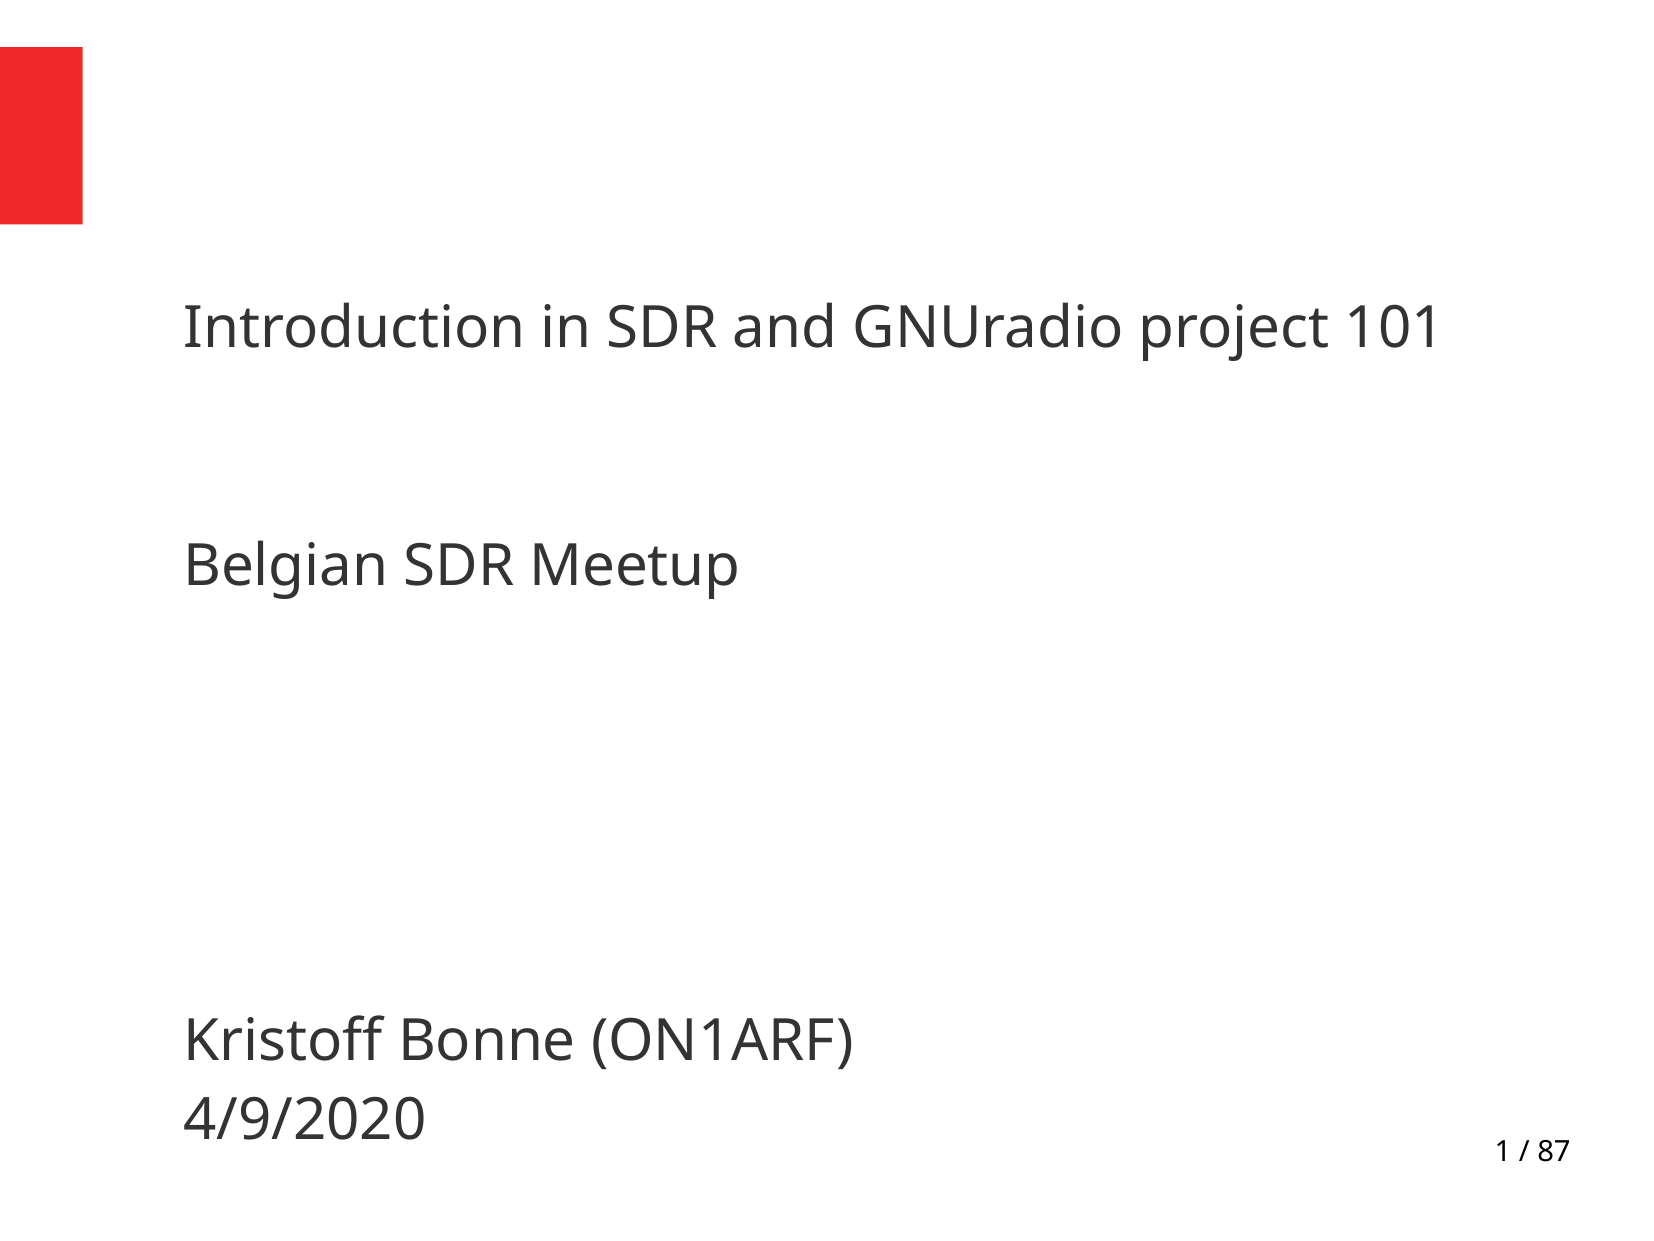

# Introduction in SDR and GNUradio project 101 Belgian SDR Meetup Kristoff Bonne (ON1ARF) 4/9/2020
1